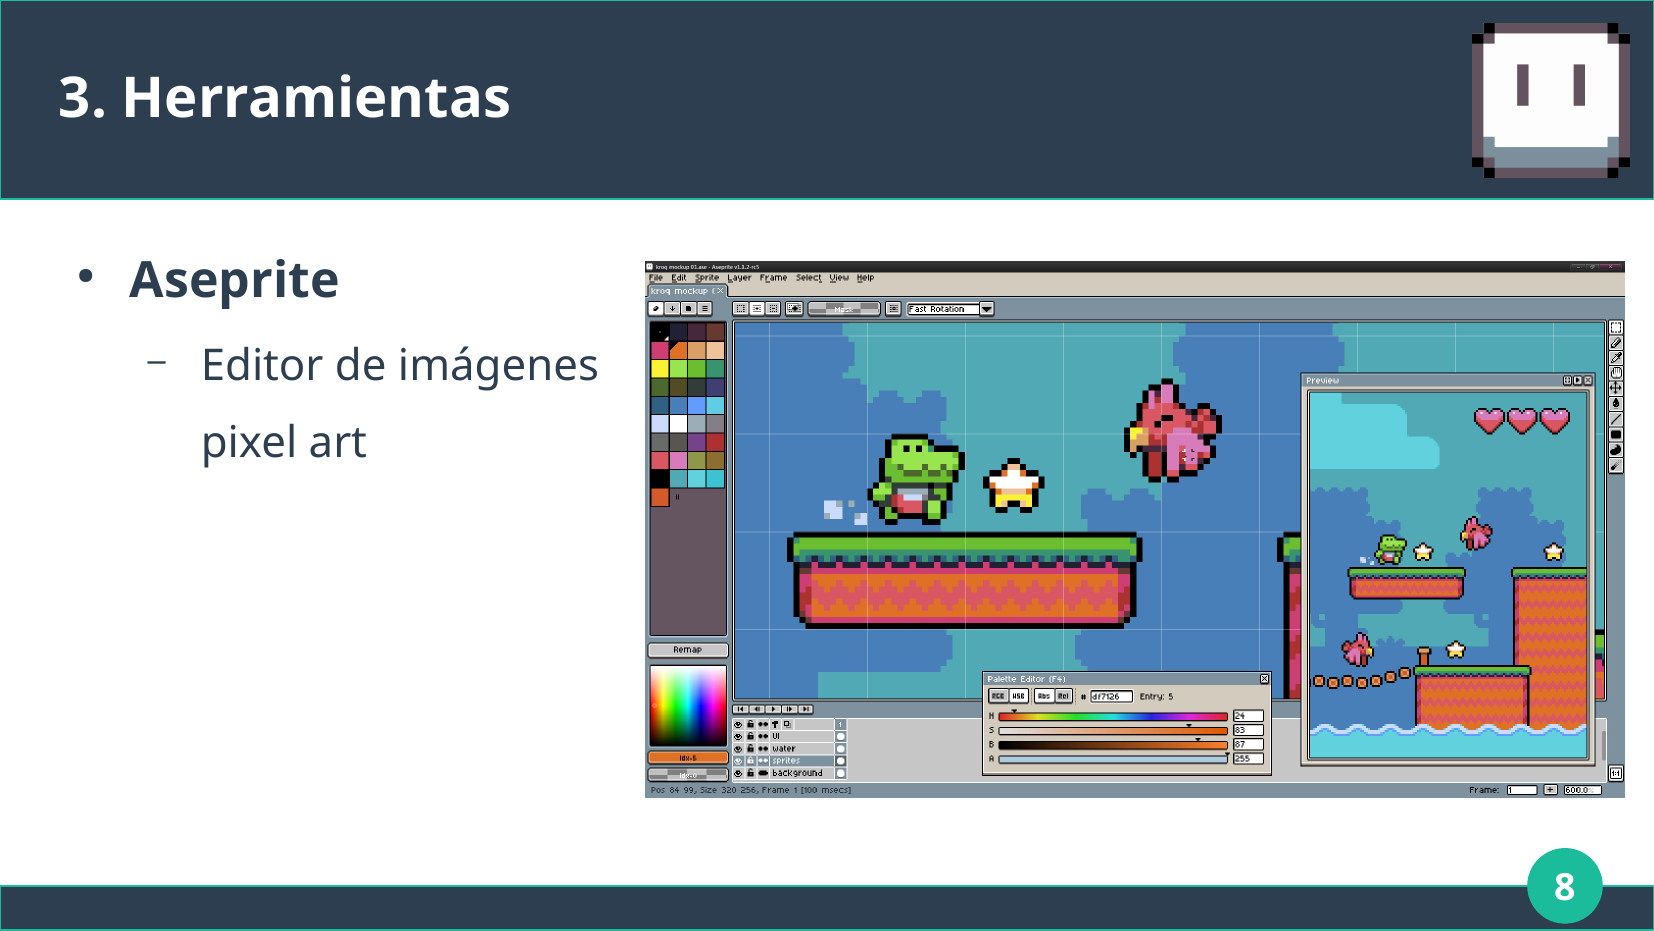

# 3. Herramientas
Aseprite
Editor de imágenes
pixel art
8